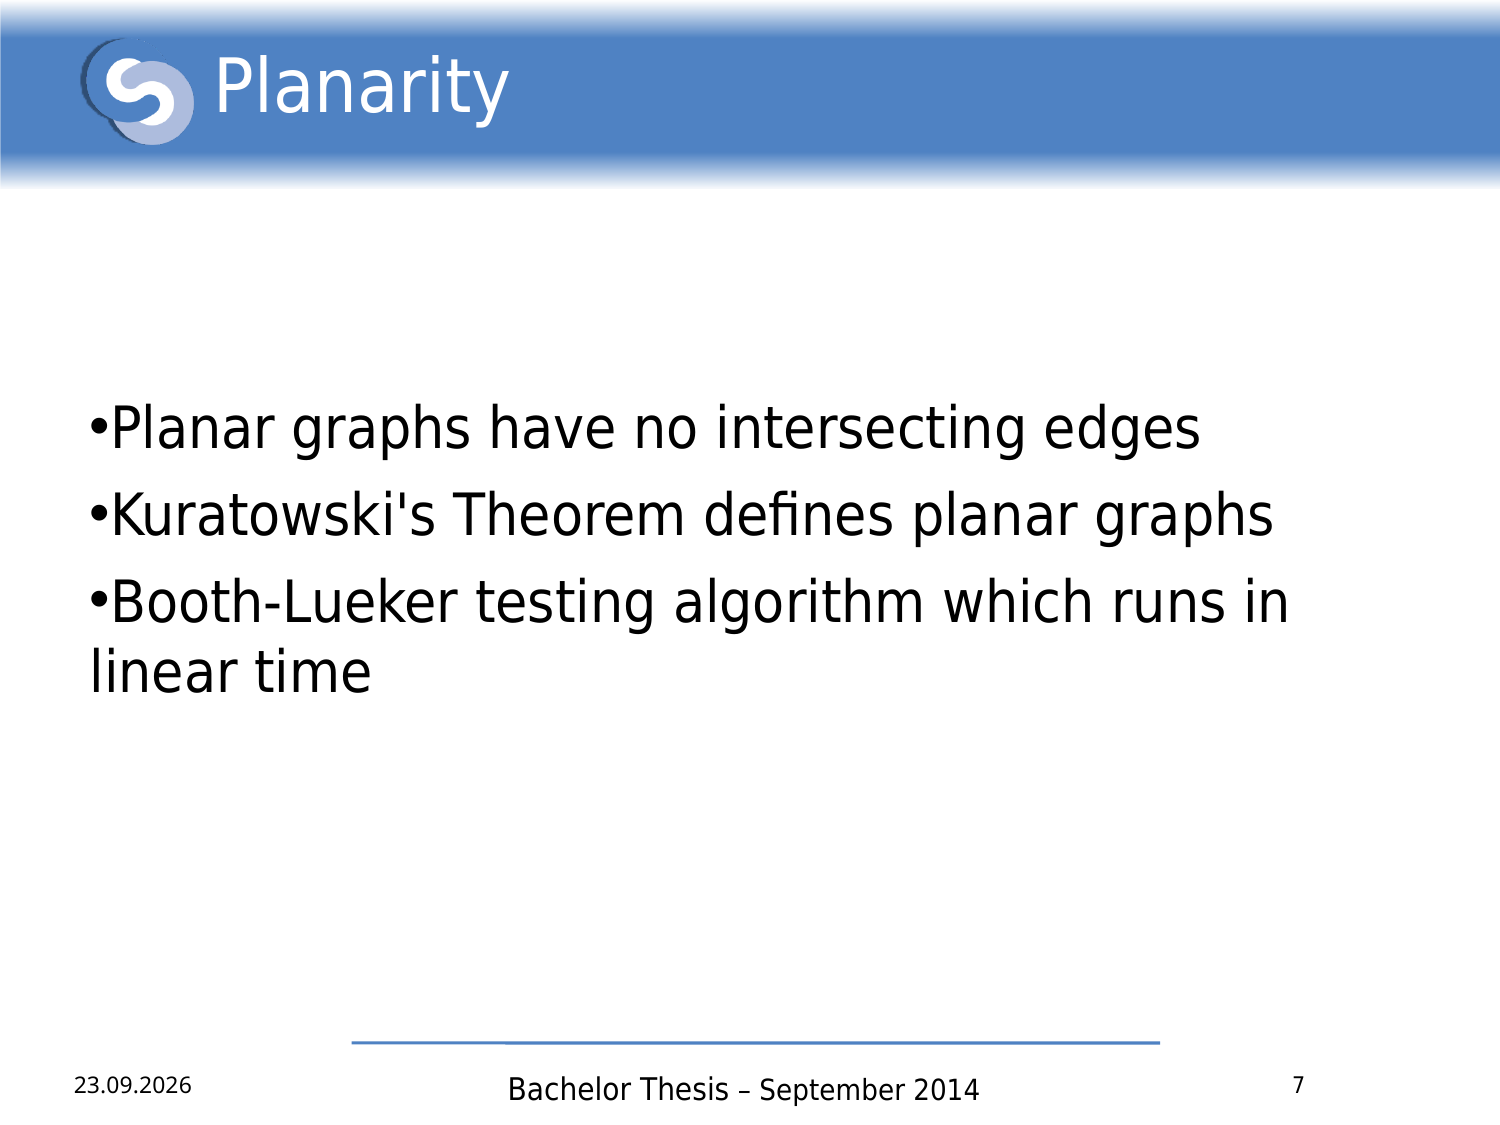

# Planarity
Planar graphs have no intersecting edges
Kuratowski's Theorem defines planar graphs
Booth-Lueker testing algorithm which runs in linear time
Bachelor Thesis – September 2014